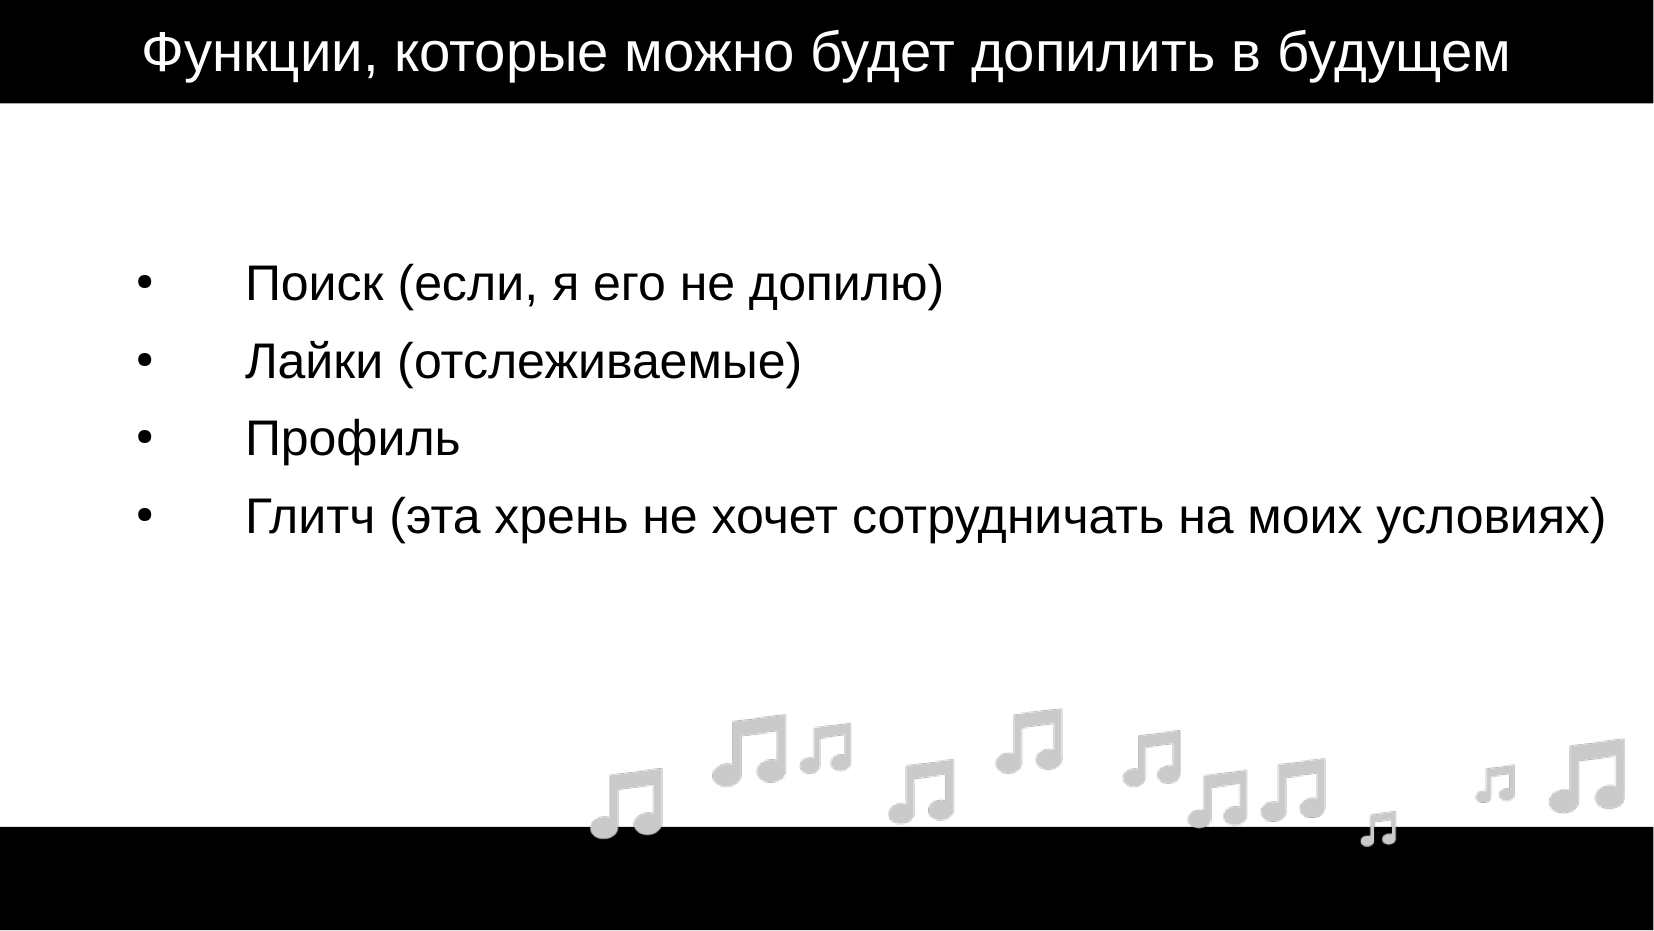

# Функции, которые можно будет допилить в будущем
 Поиск (если, я его не допилю)
 Лайки (отслеживаемые)
 Профиль
 Глитч (эта хрень не хочет сотрудничать на моих условиях)